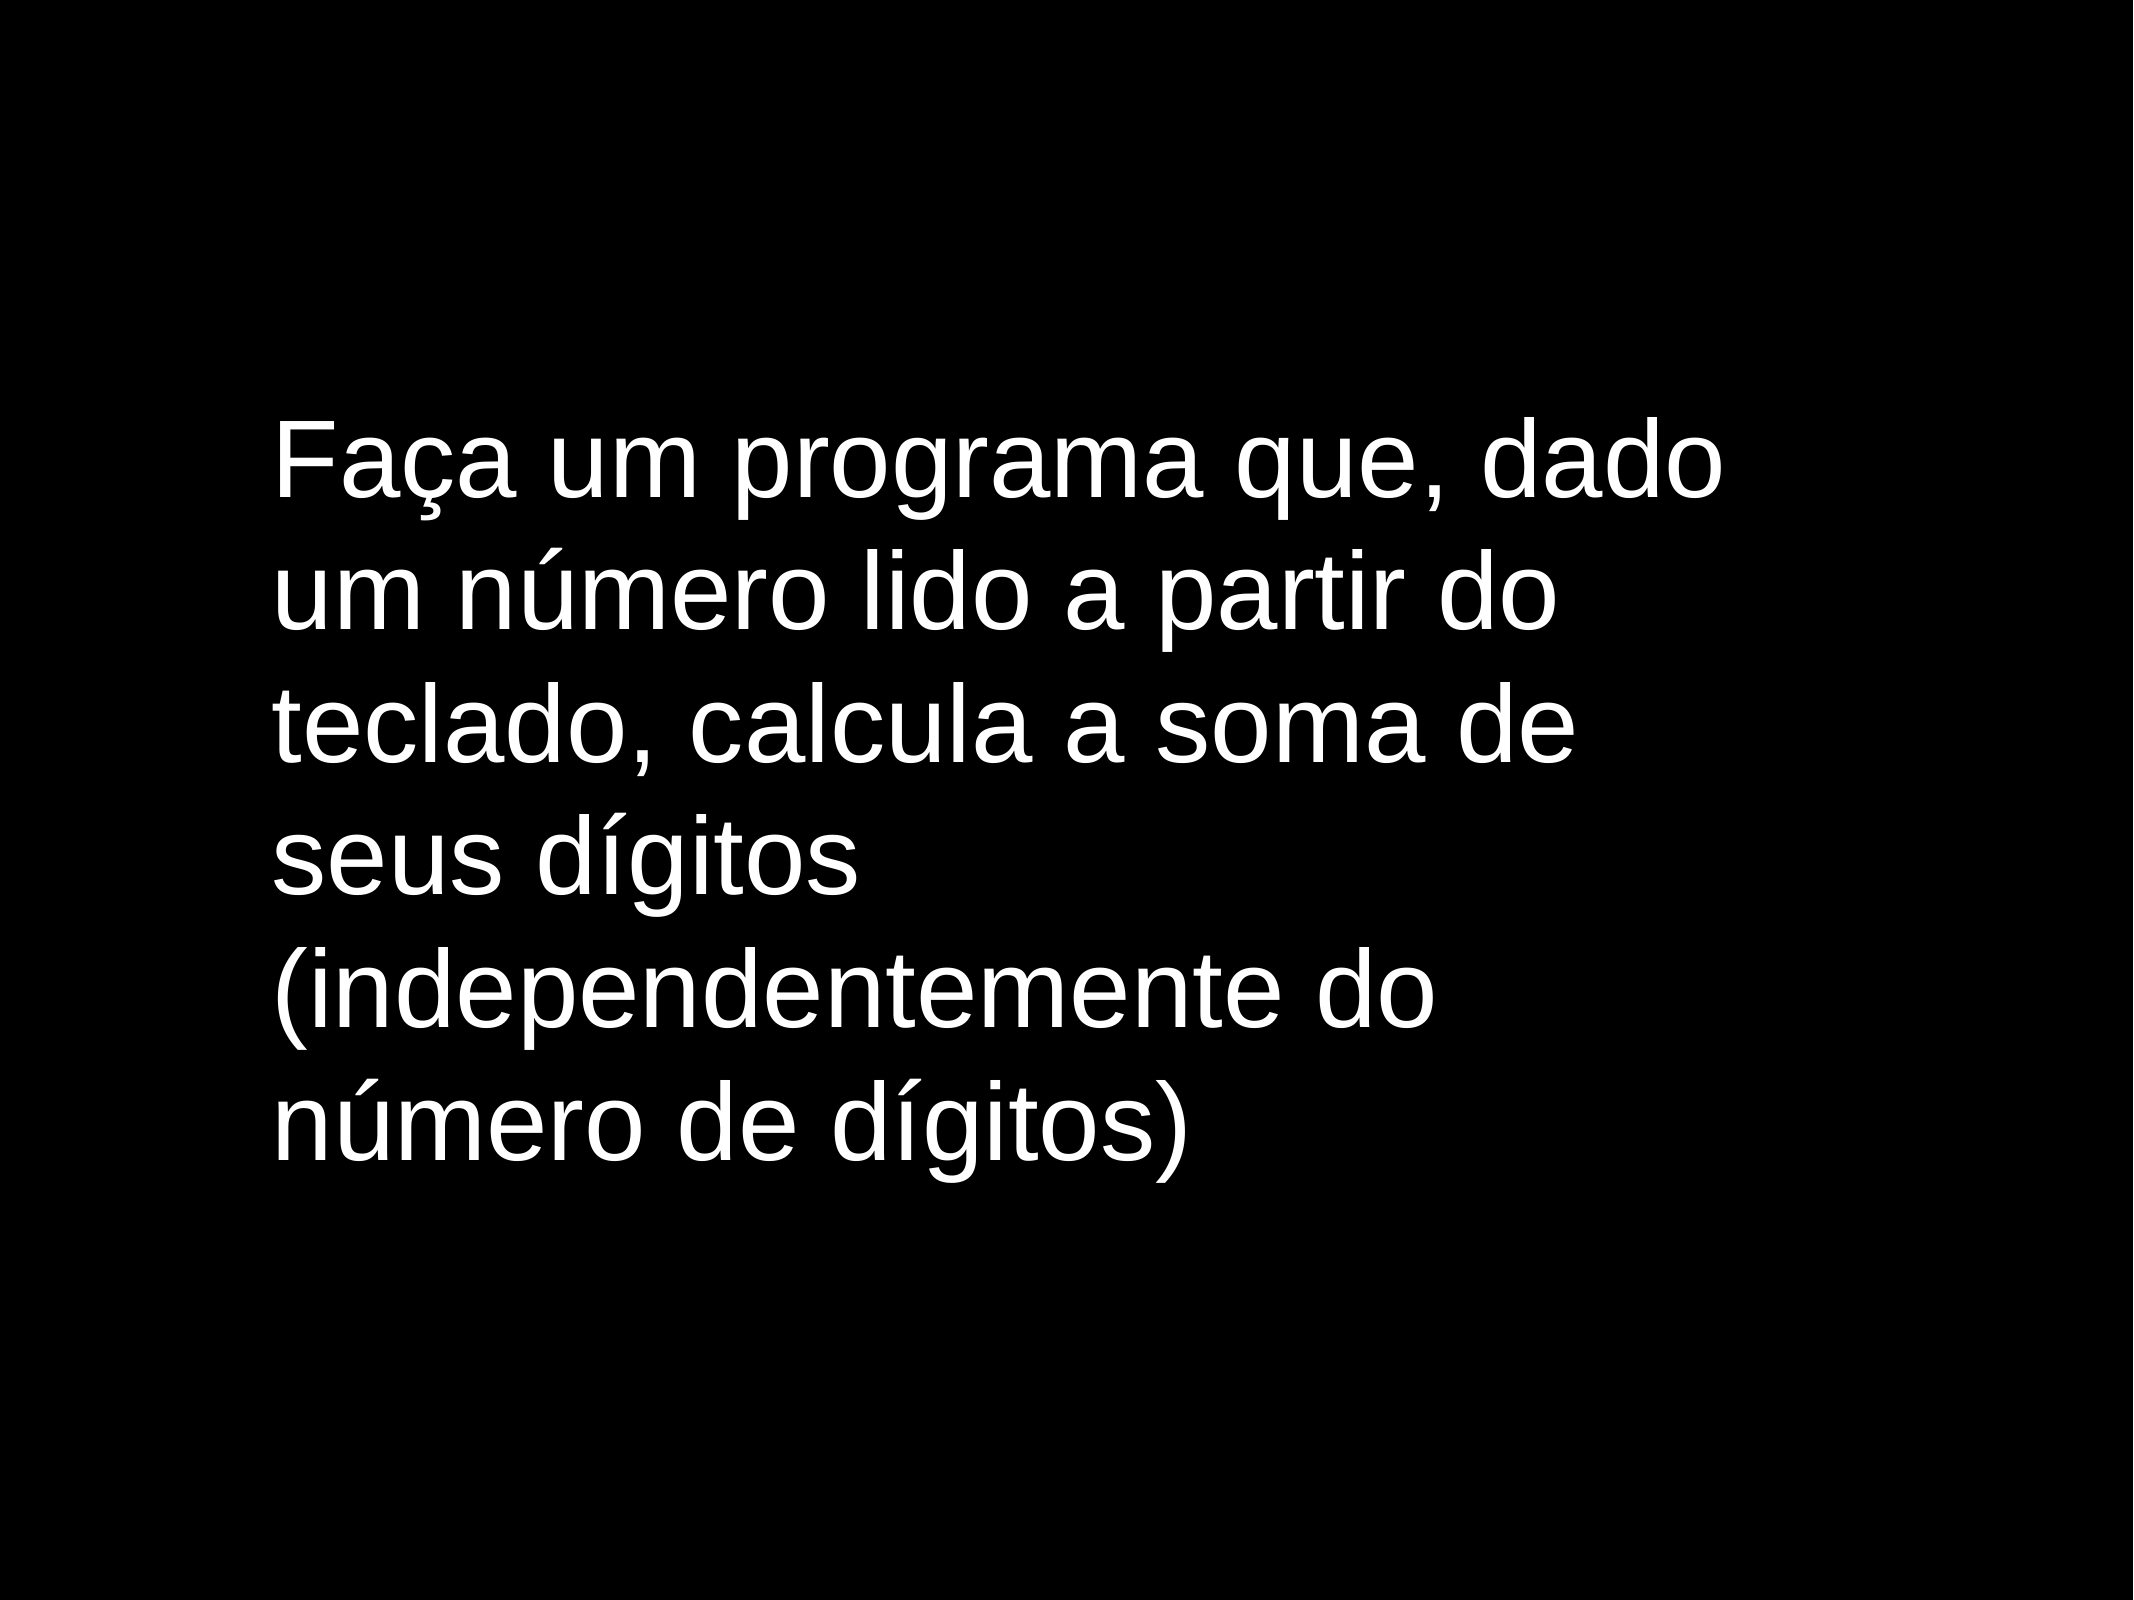

# Faça um programa que, dado um número lido a partir do teclado, calcula a soma de seus dígitos (independentemente do número de dígitos)